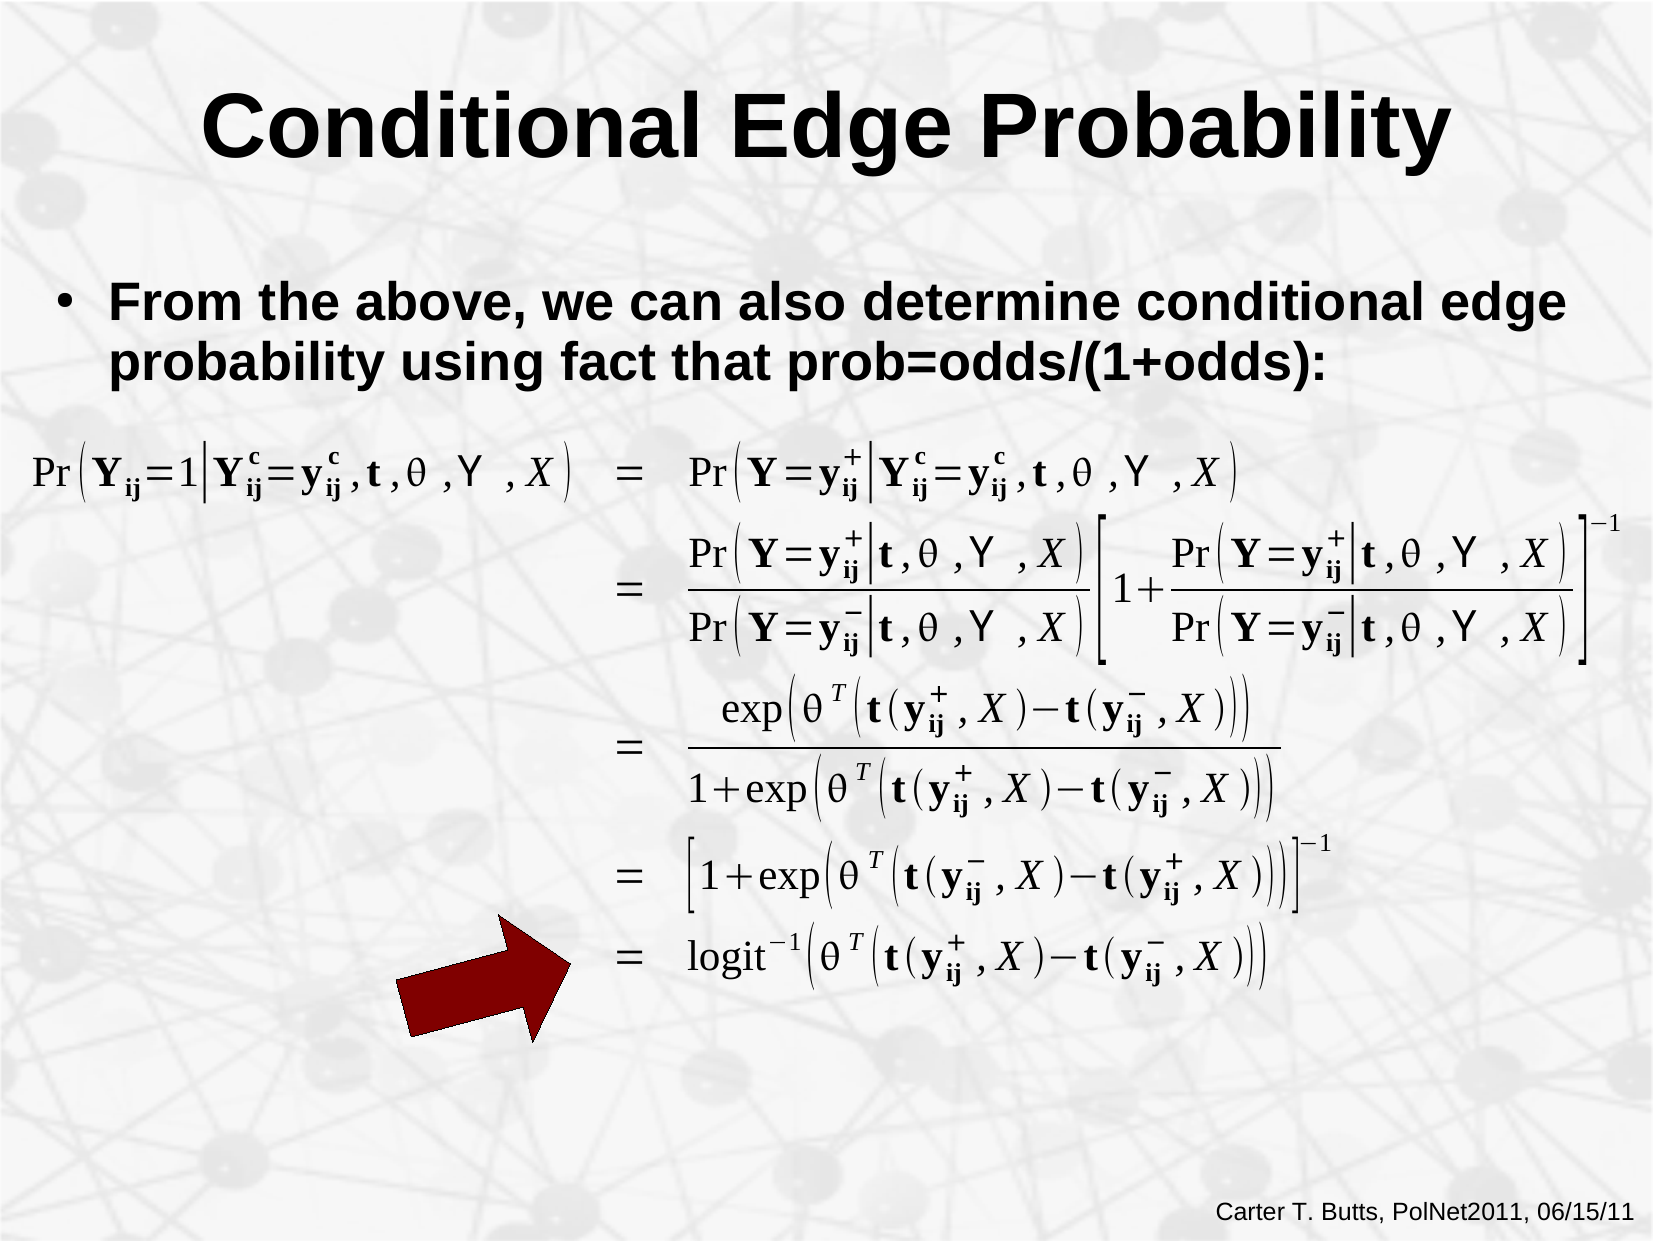

# Conditional Edge Probability
From the above, we can also determine conditional edge probability using fact that prob=odds/(1+odds):